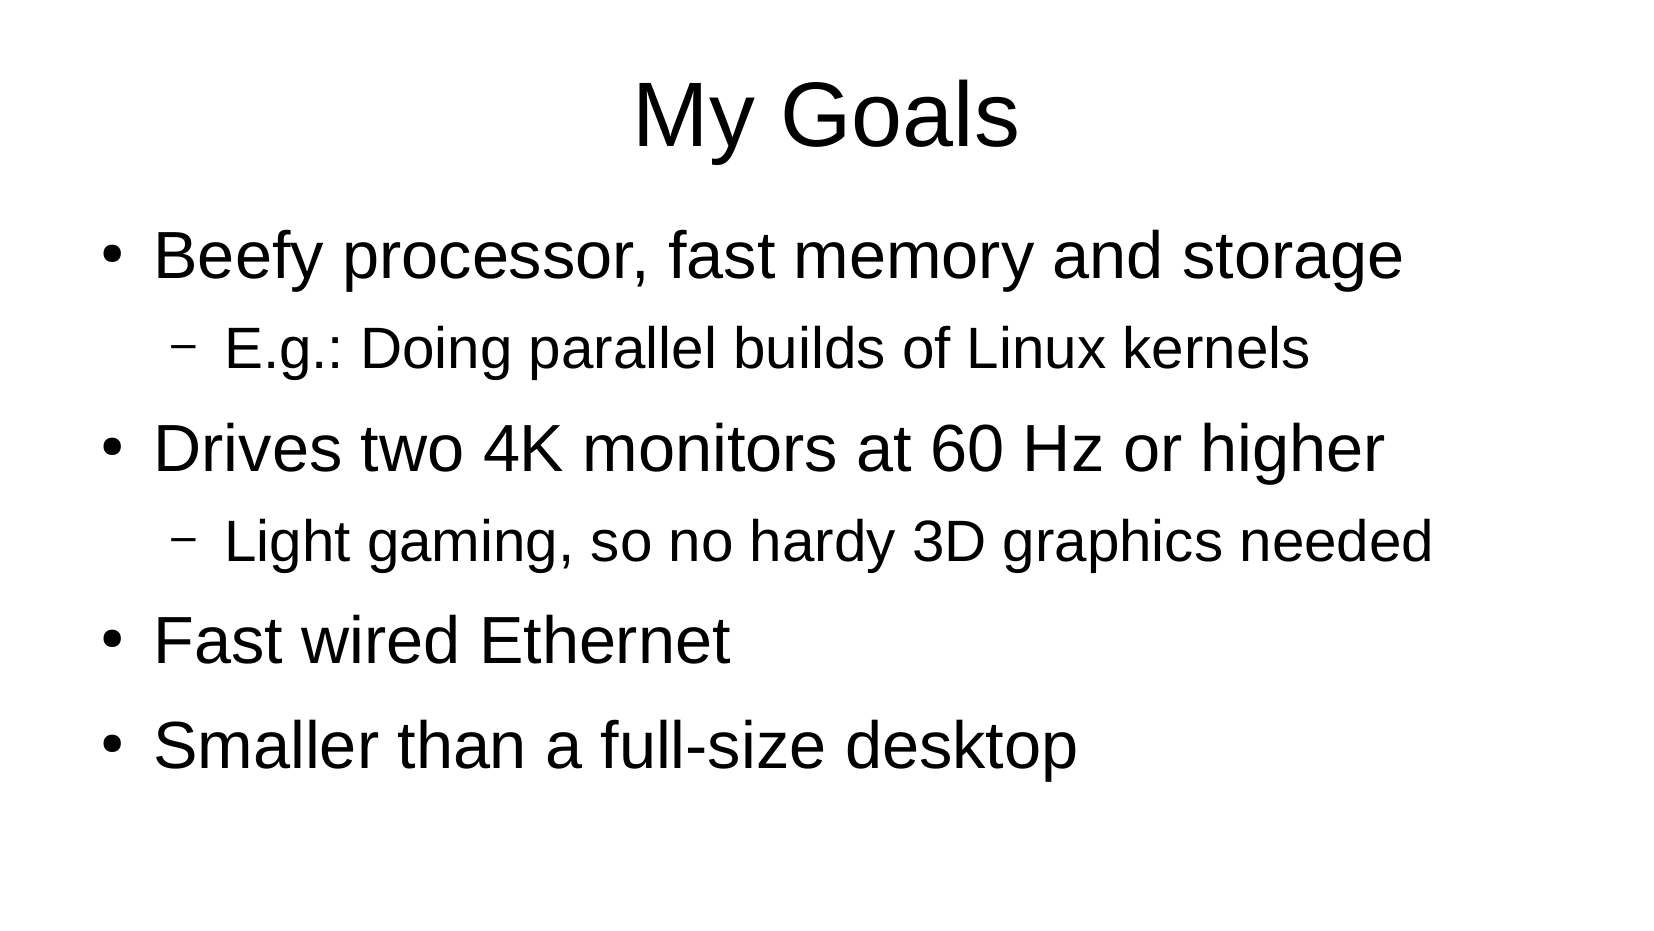

# My Goals
Beefy processor, fast memory and storage
E.g.: Doing parallel builds of Linux kernels
Drives two 4K monitors at 60 Hz or higher
Light gaming, so no hardy 3D graphics needed
Fast wired Ethernet
Smaller than a full-size desktop